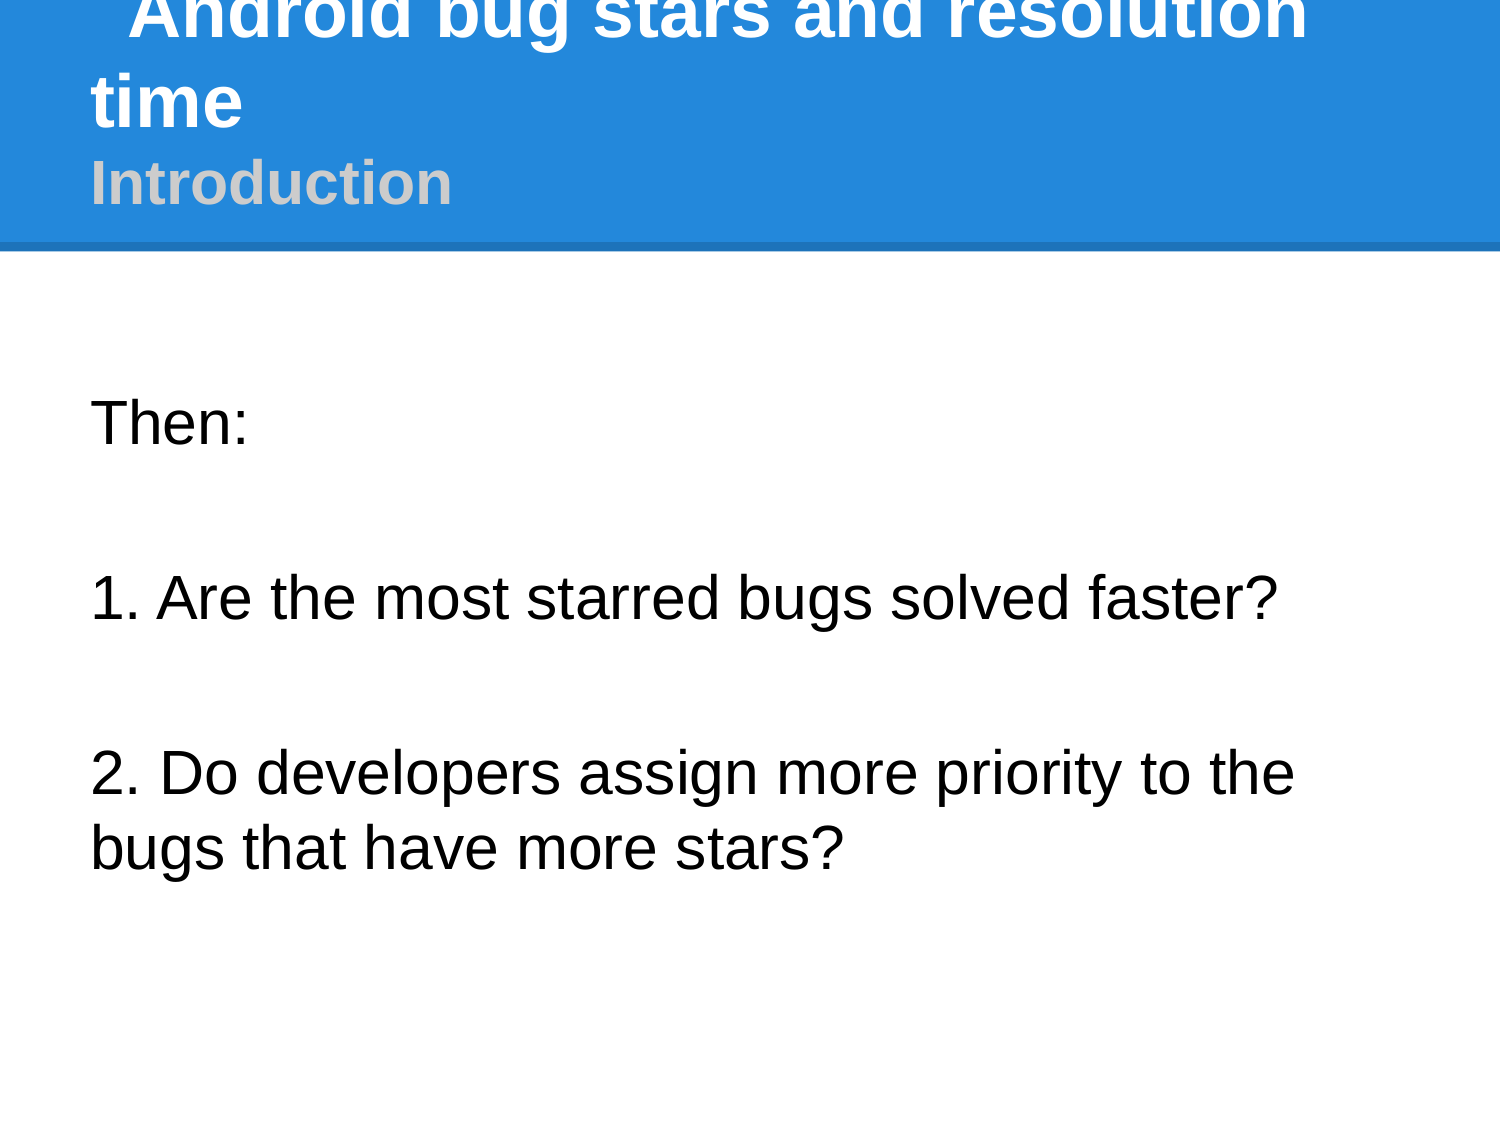

Android bug stars and resolution time
Introduction
# Then:
1. Are the most starred bugs solved faster?
2. Do developers assign more priority to the bugs that have more stars?